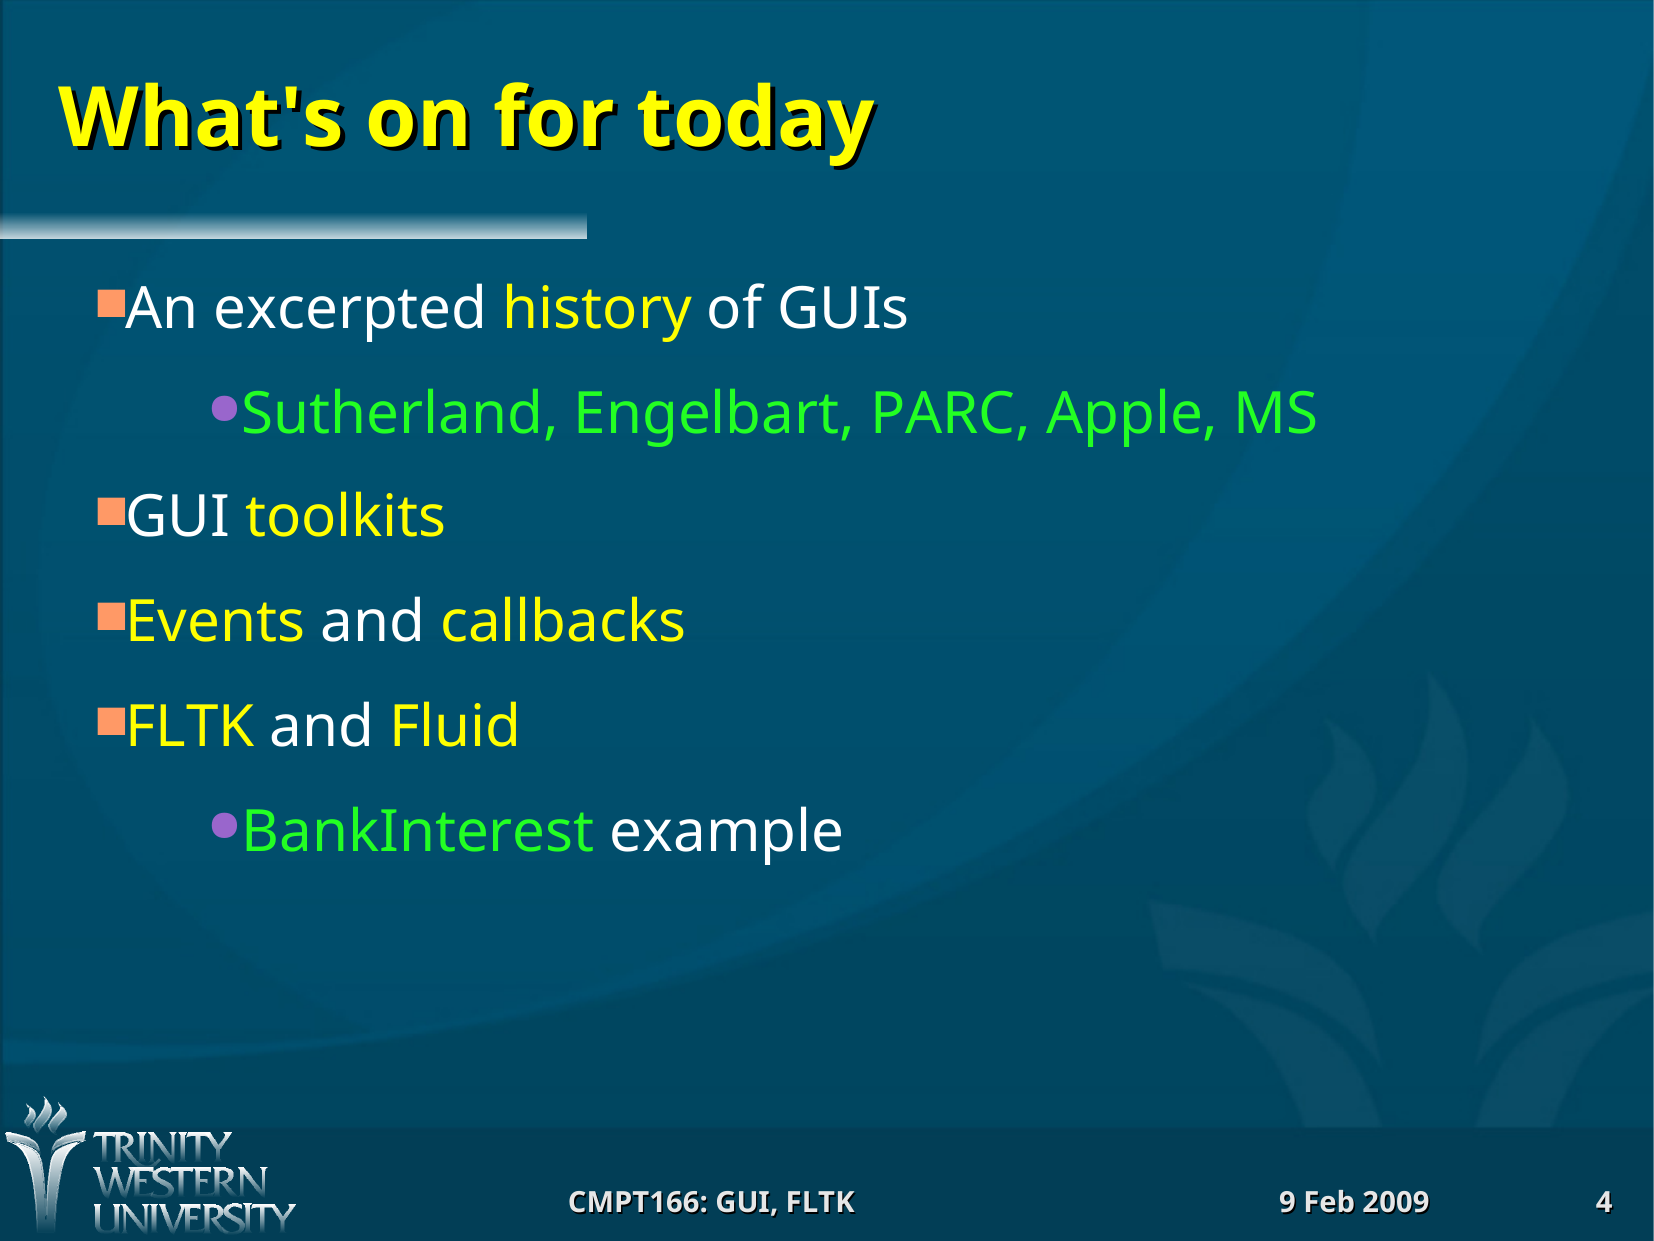

# What's on for today
An excerpted history of GUIs
Sutherland, Engelbart, PARC, Apple, MS
GUI toolkits
Events and callbacks
FLTK and Fluid
BankInterest example
CMPT166: GUI, FLTK
9 Feb 2009
4